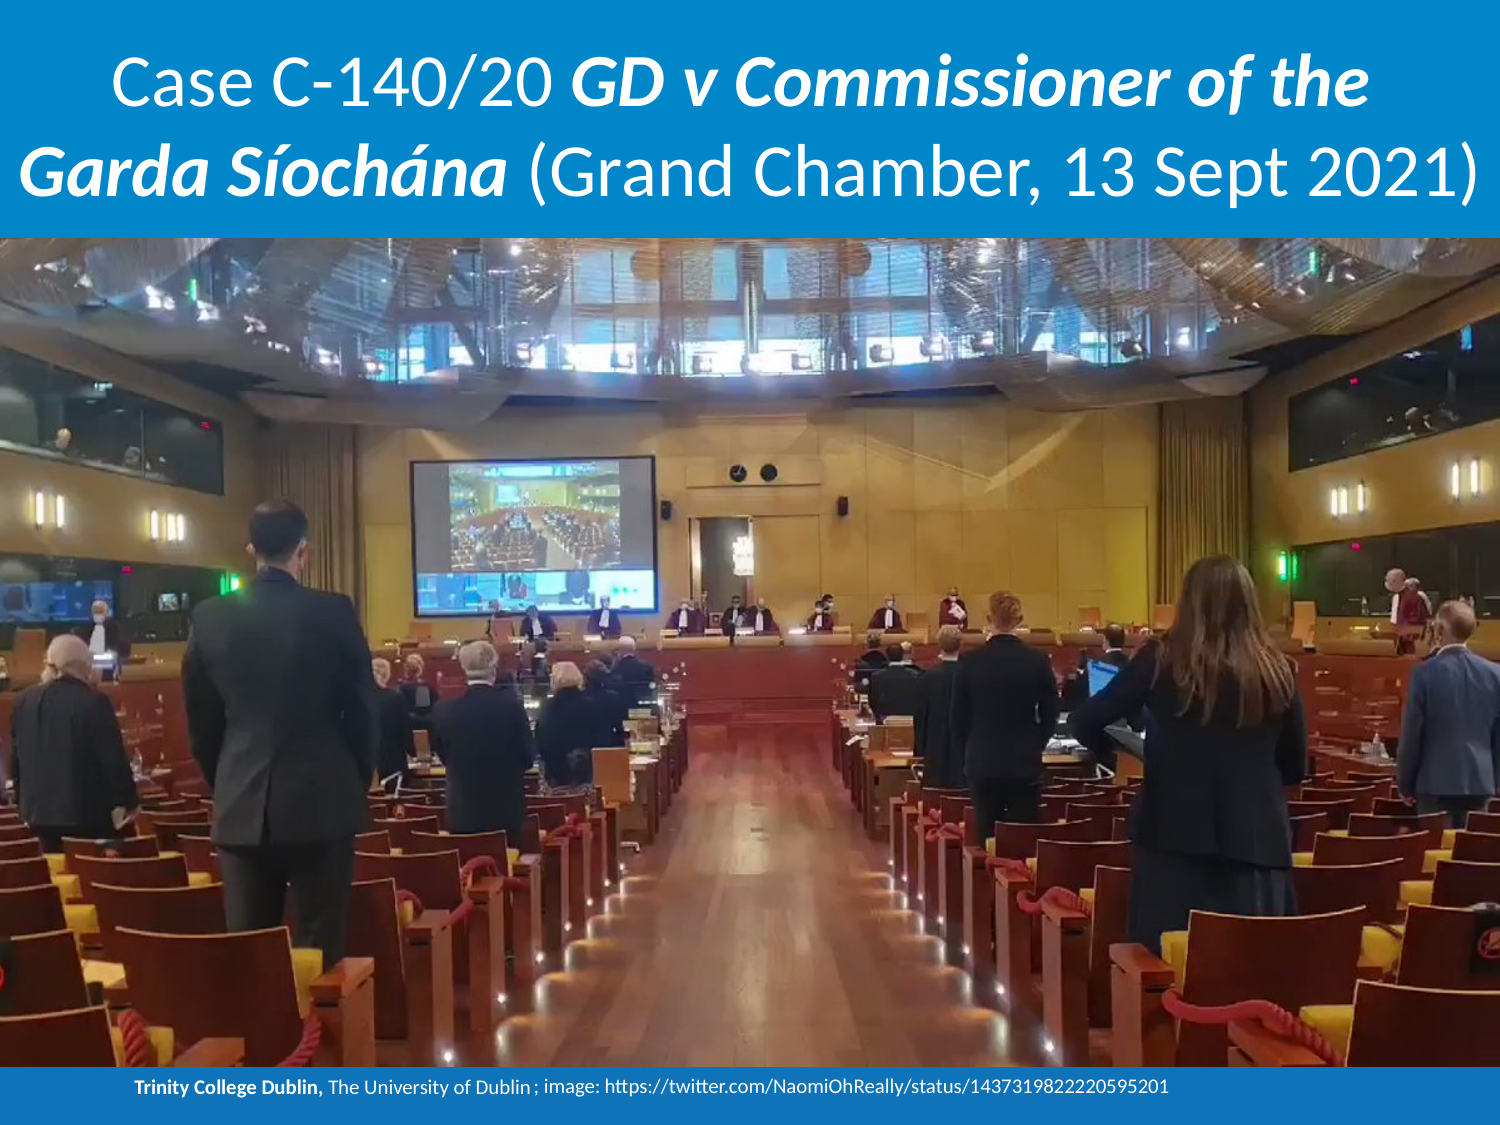

Case C-140/20 GD v Commissioner of the
Garda Síochána (Grand Chamber, 13 Sept 2021)
; image:
https://twitter.com/NaomiOhReally/status/1437319822220595201